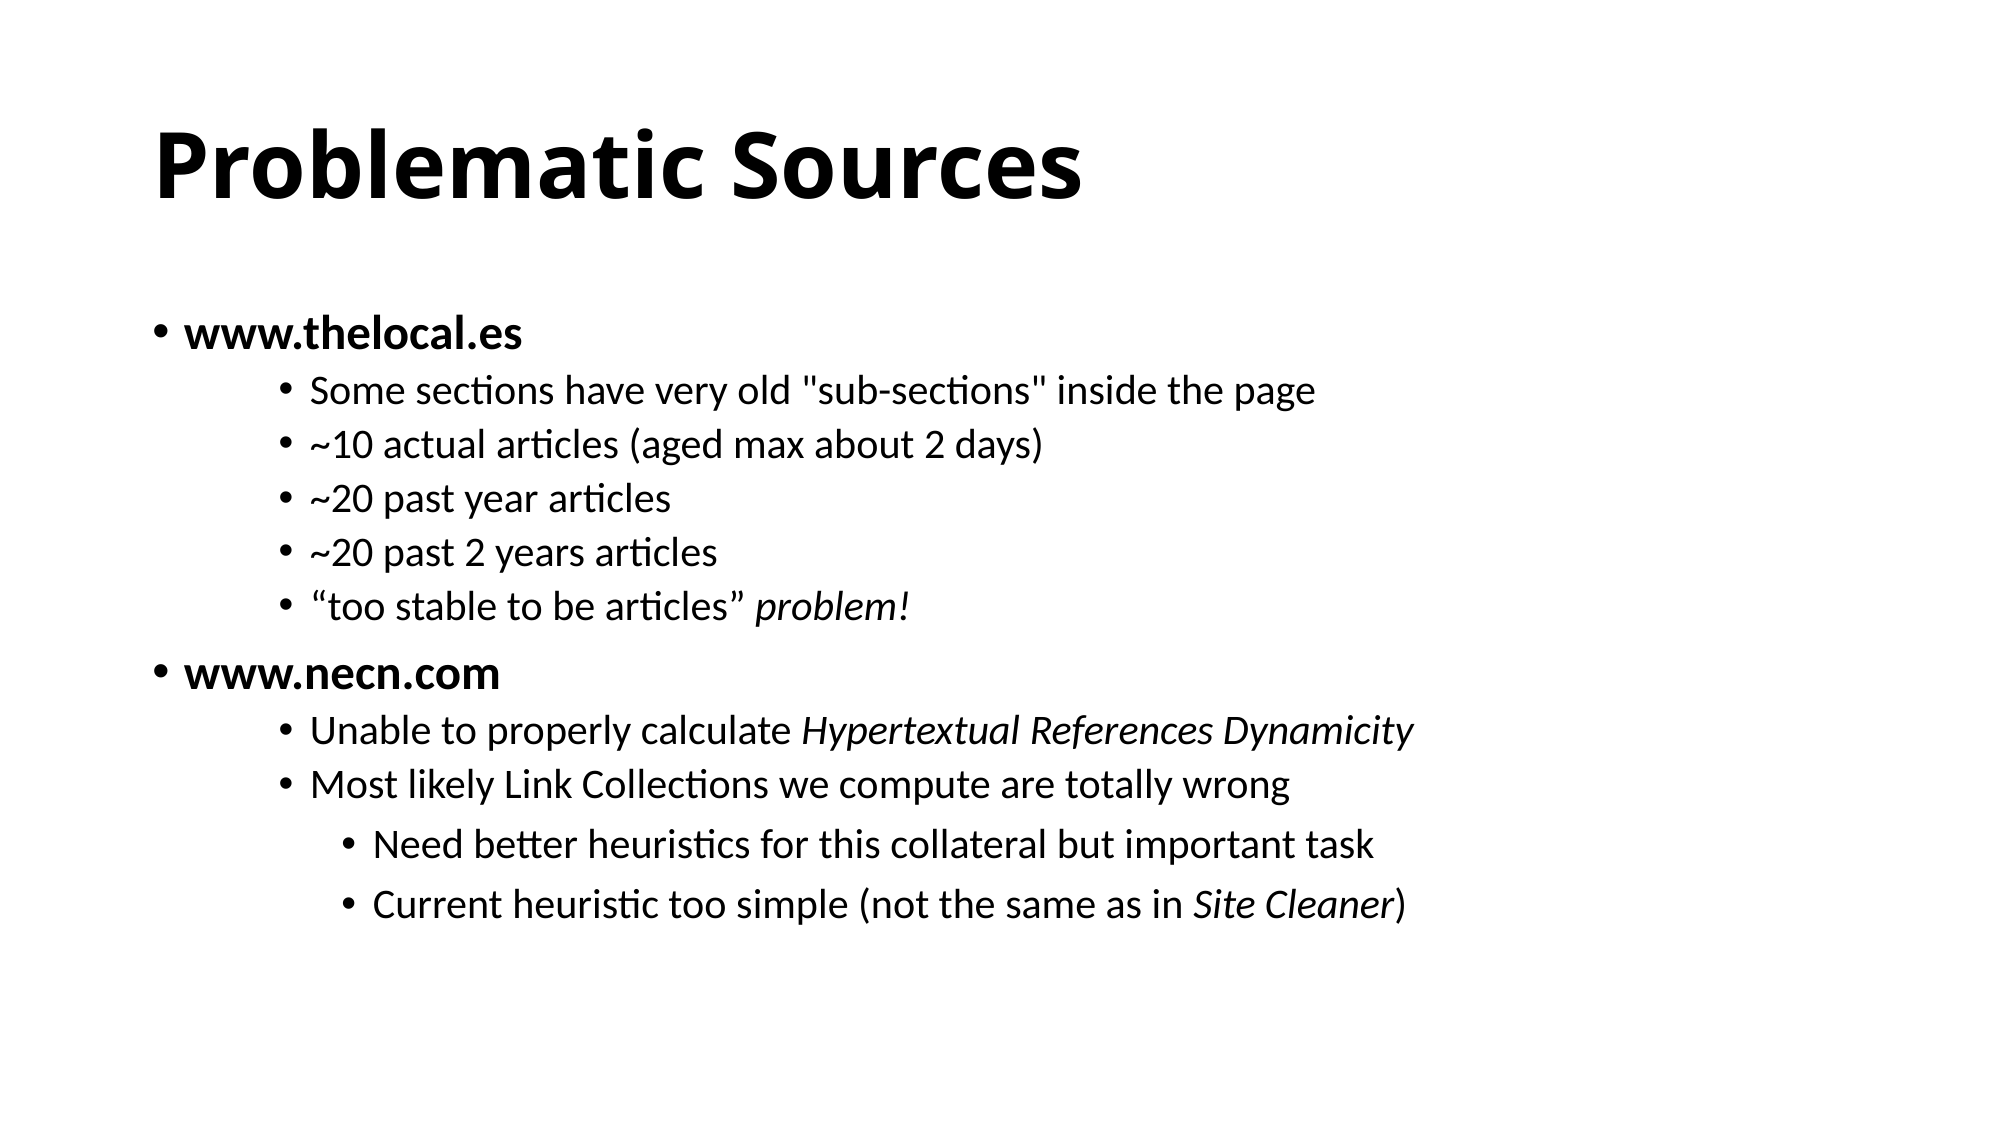

# Problematic Sources
www.thelocal.es
Some sections have very old "sub-sections" inside the page
~10 actual articles (aged max about 2 days)
~20 past year articles
~20 past 2 years articles
“too stable to be articles” problem!
www.necn.com
Unable to properly calculate Hypertextual References Dynamicity
Most likely Link Collections we compute are totally wrong
Need better heuristics for this collateral but important task
Current heuristic too simple (not the same as in Site Cleaner)